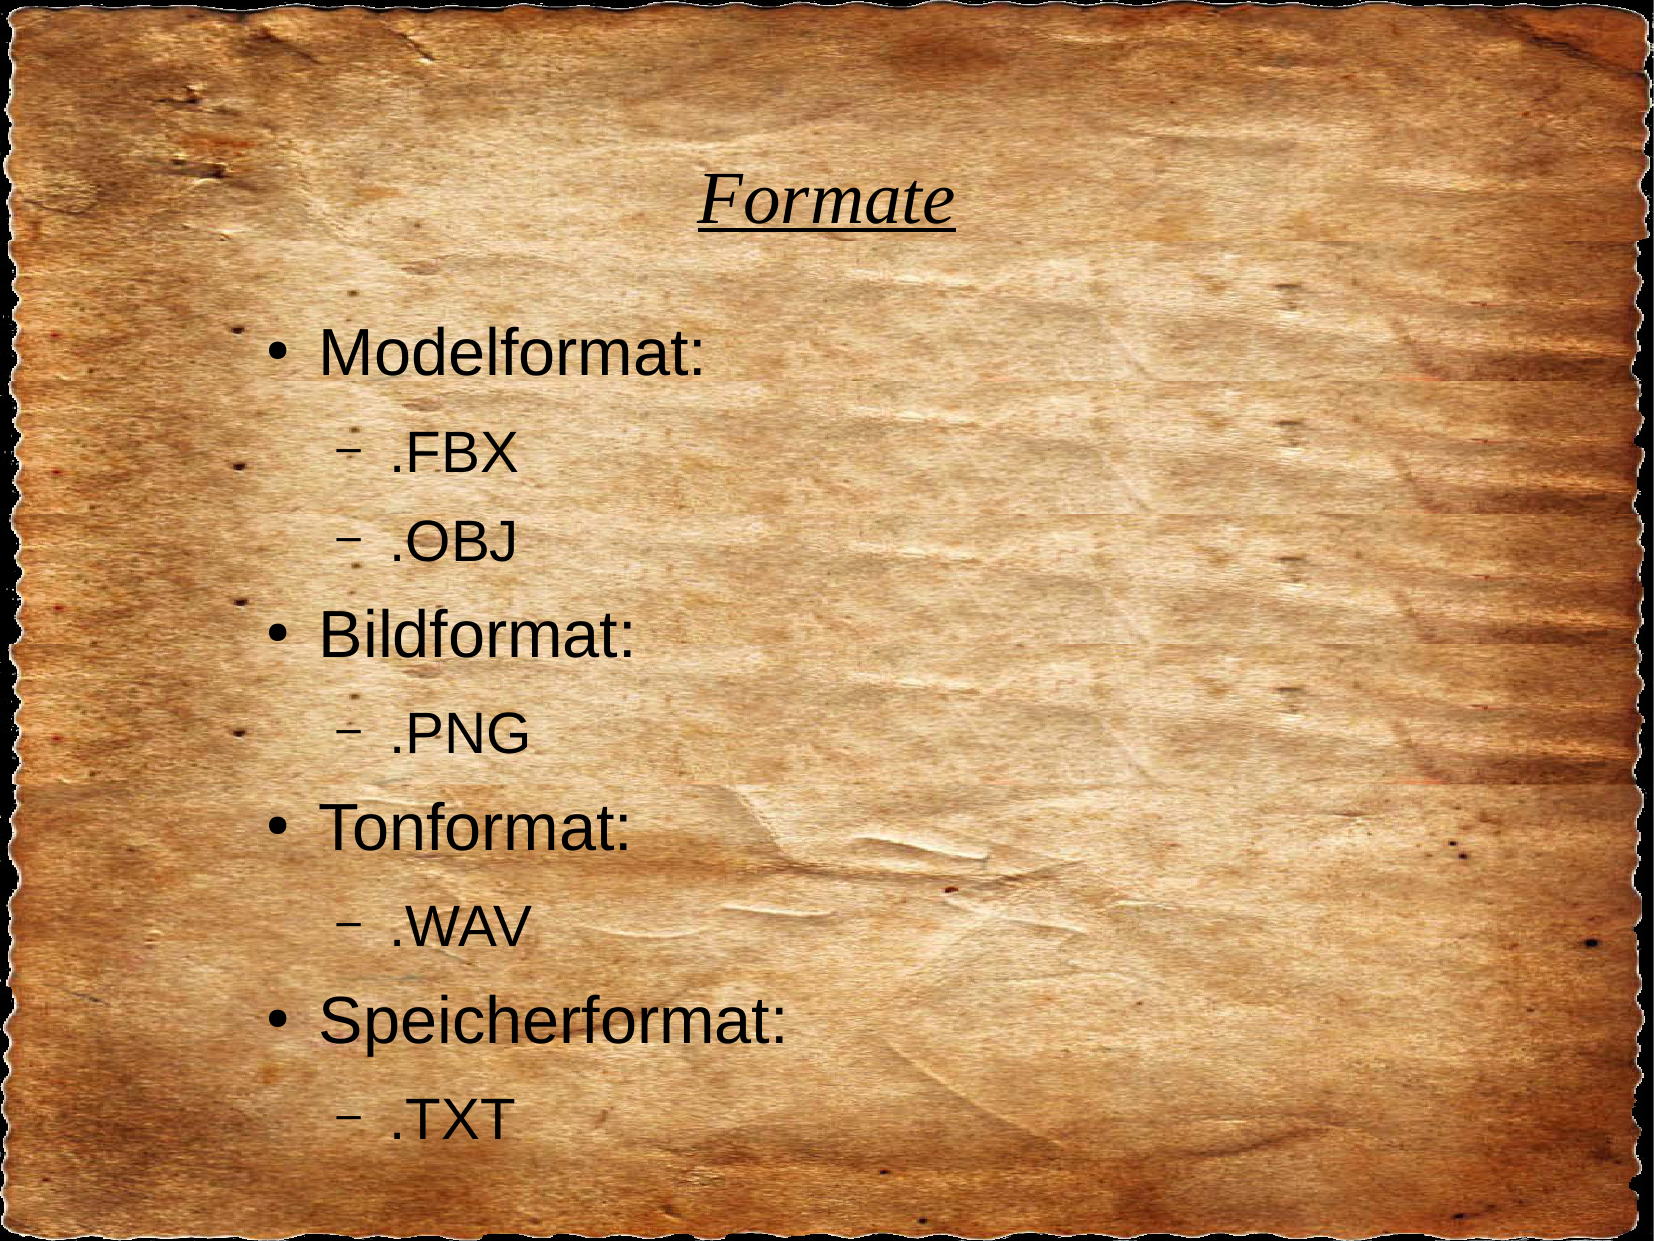

# Formate
Modelformat:
.FBX
.OBJ
Bildformat:
.PNG
Tonformat:
.WAV
Speicherformat:
.TXT